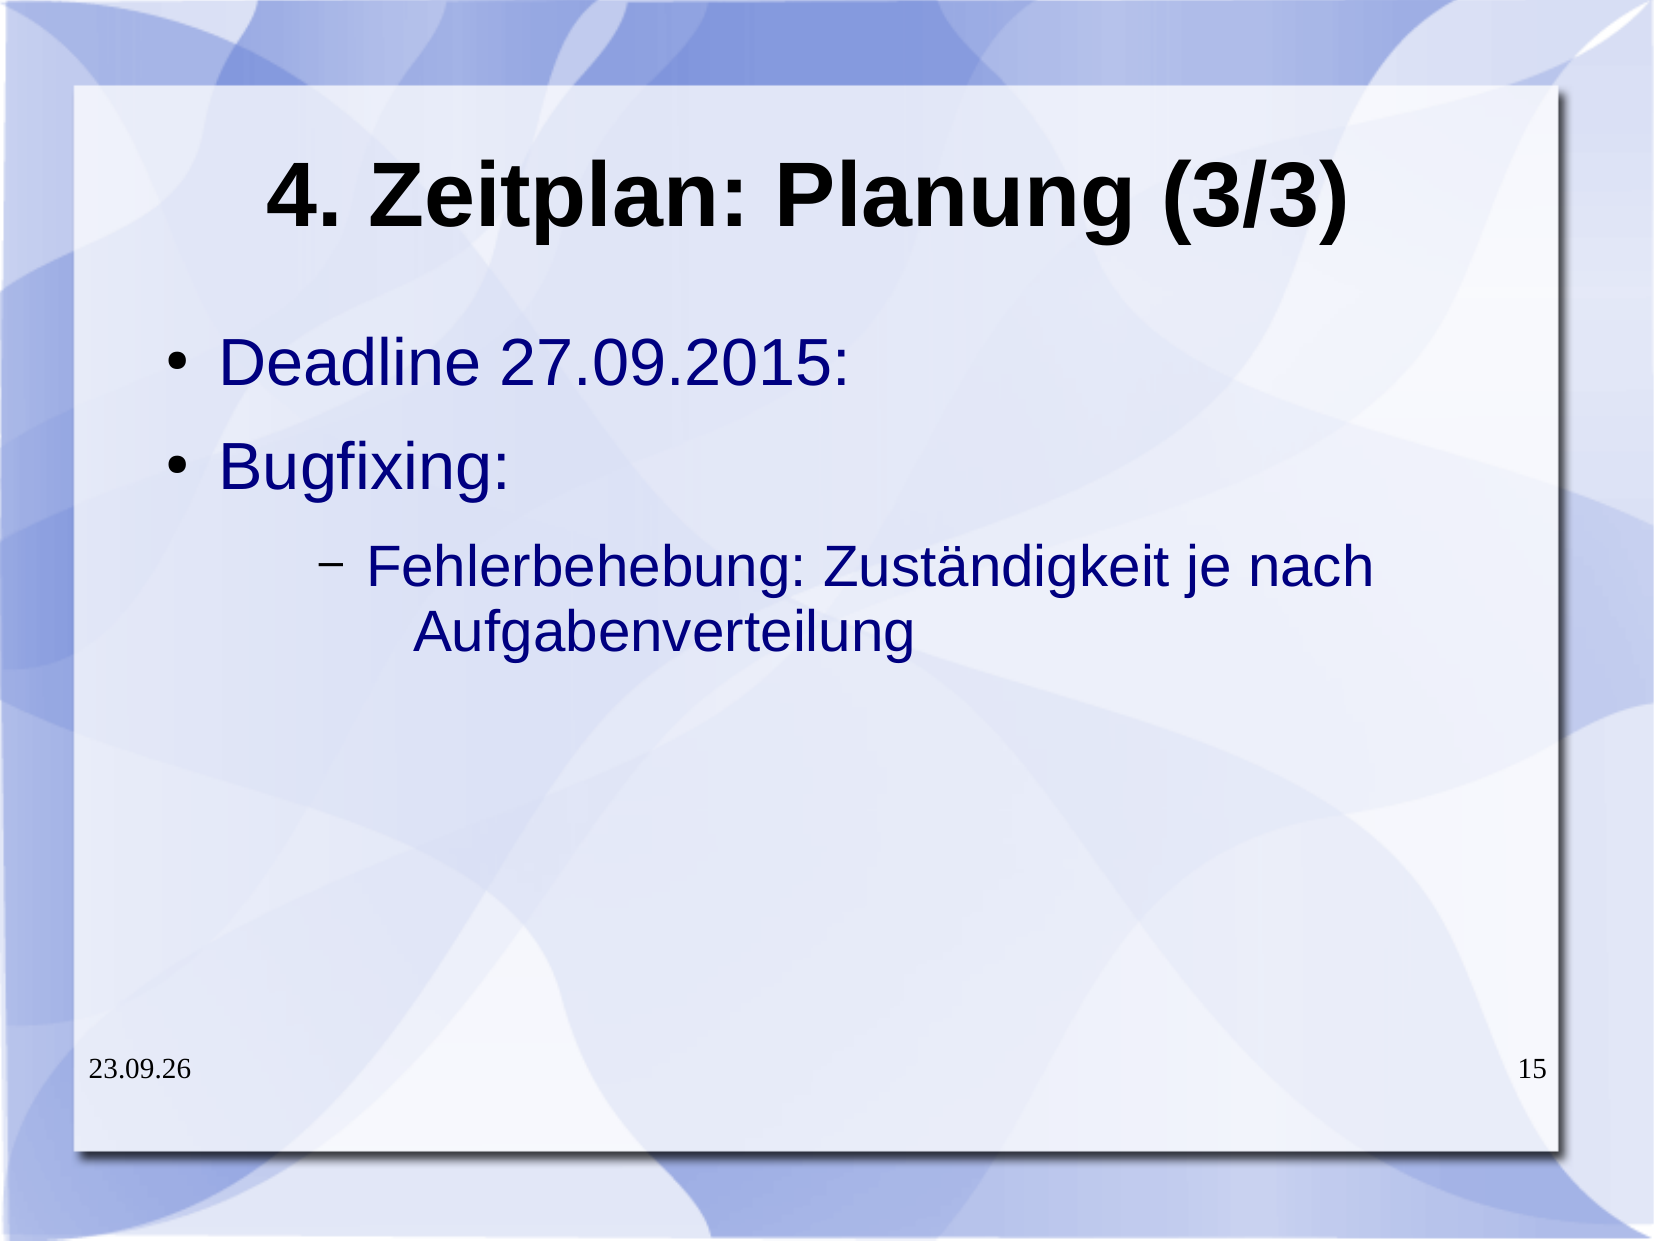

# 4. Zeitplan: Planung (3/3)
Deadline 27.09.2015:
Bugfixing:
Fehlerbehebung: Zuständigkeit je nach Aufgabenverteilung
15